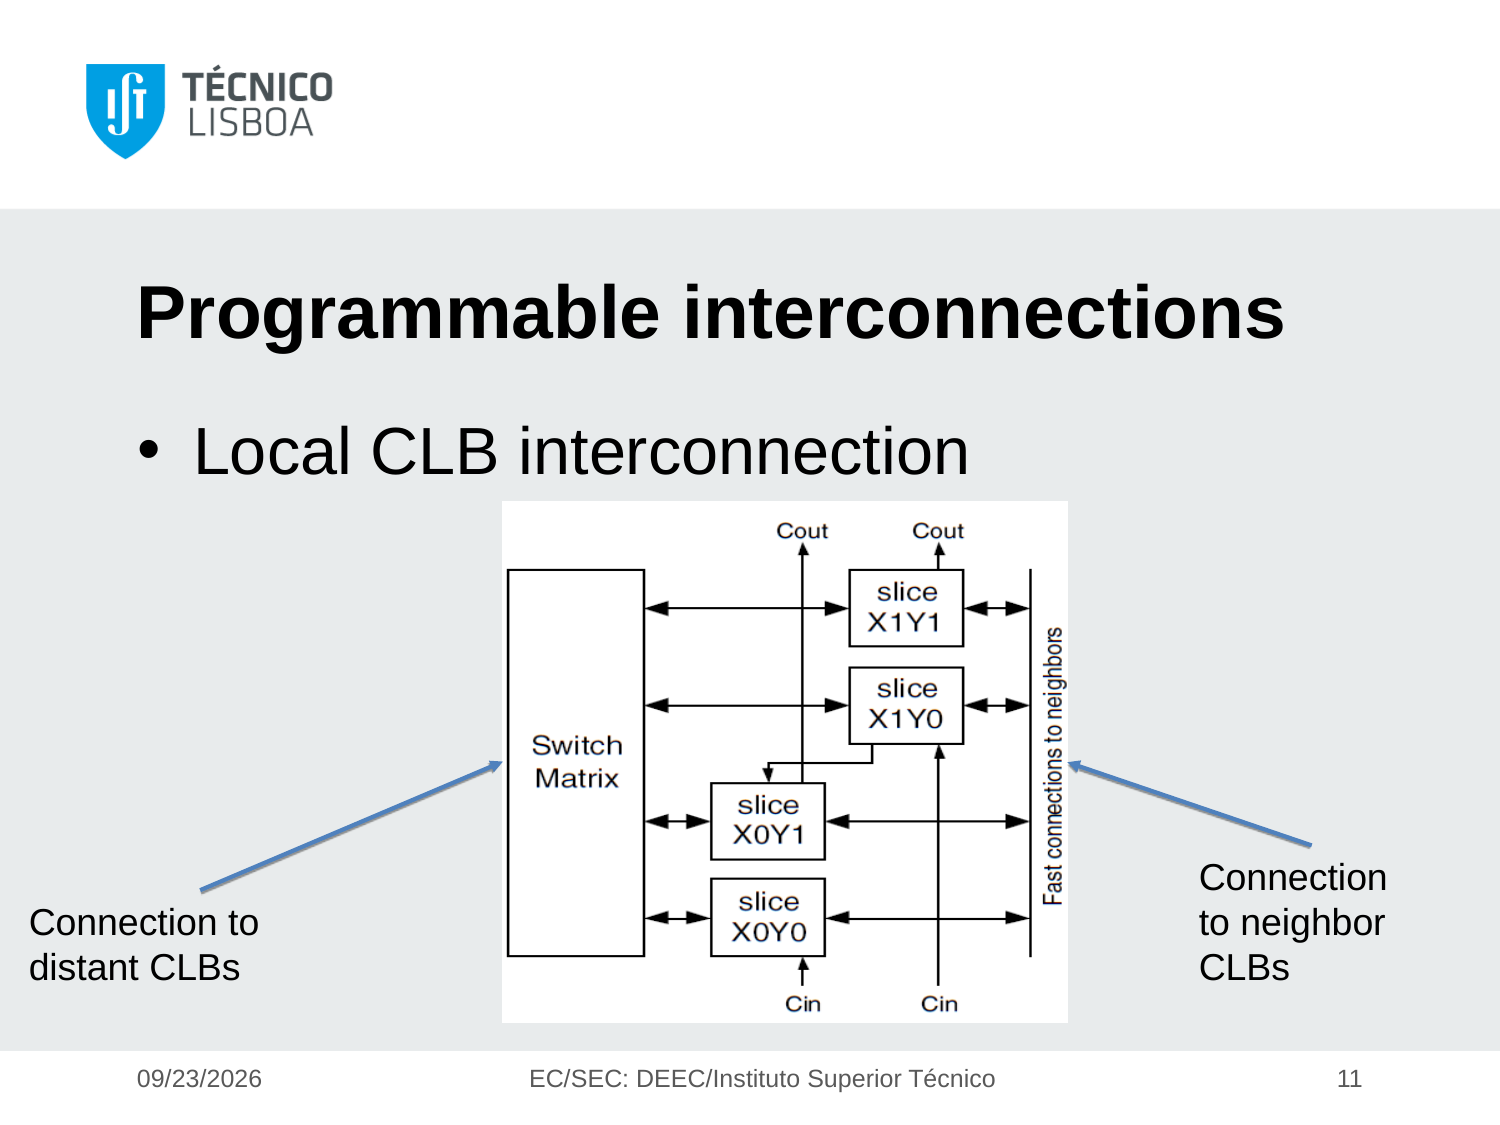

# Programmable interconnections
Local CLB interconnection
Connection to neighbor CLBs
Connection to distant CLBs
EC/SEC: DEEC/Instituto Superior Técnico